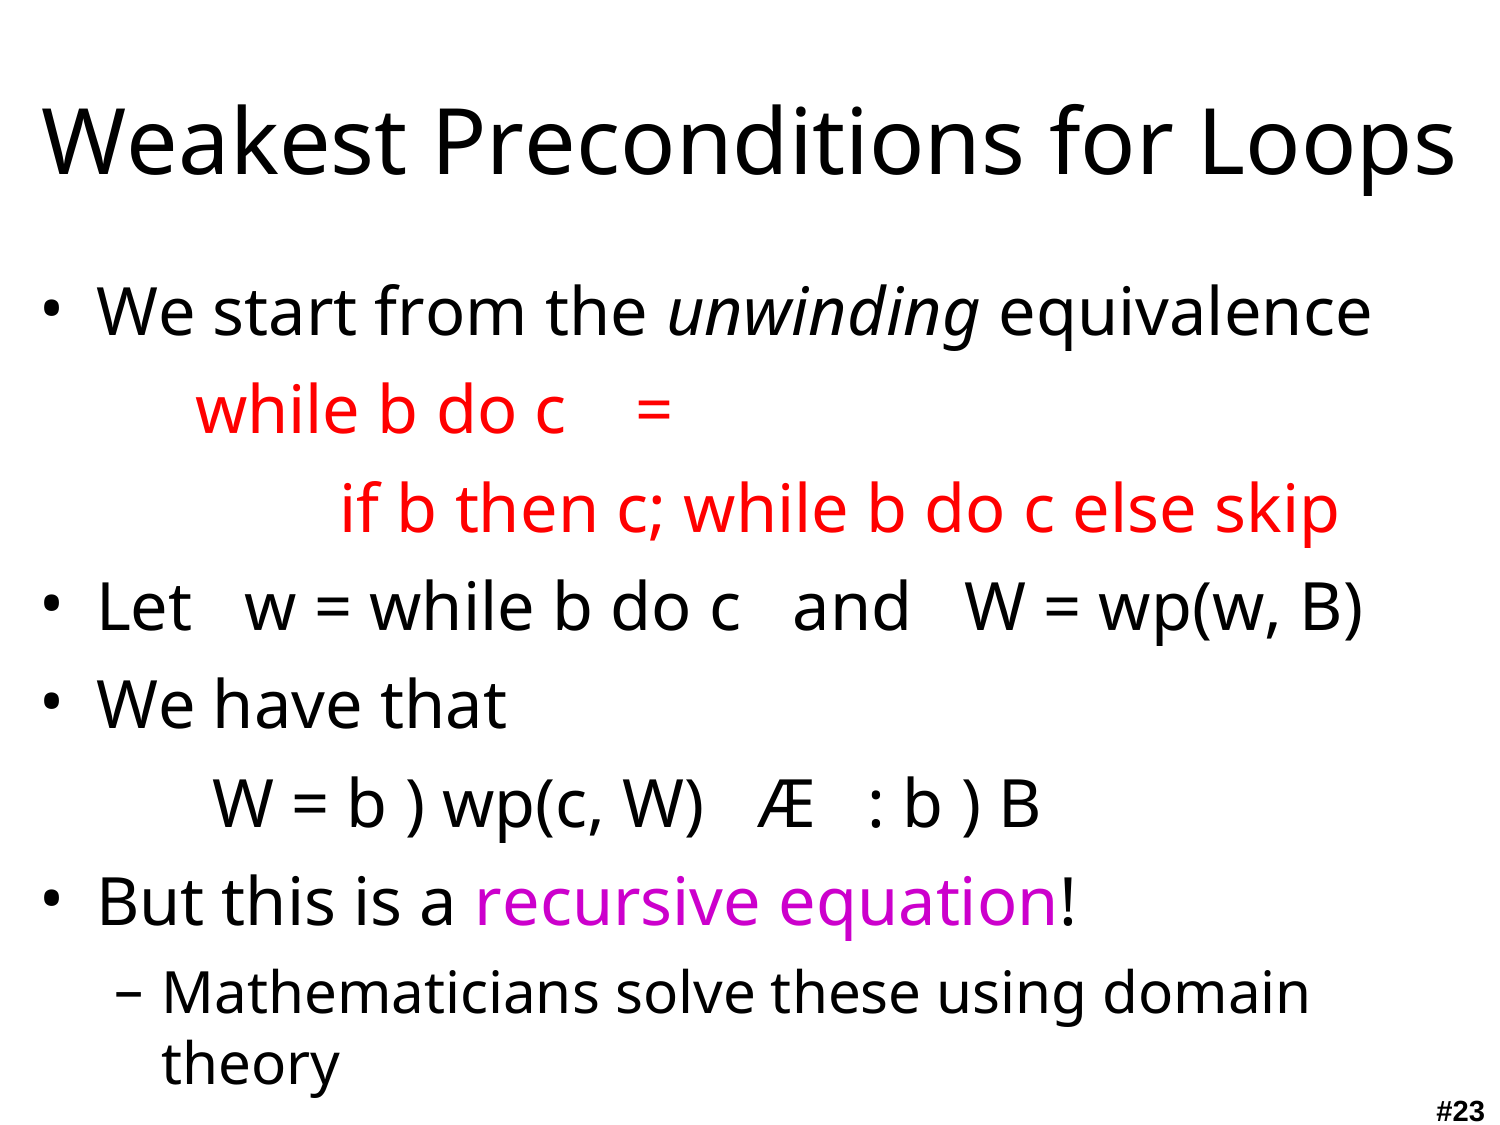

# Weakest Preconditions for Loops
We start from the unwinding equivalence
 while b do c =
			if b then c; while b do c else skip
Let w = while b do c and W = wp(w, B)
We have that
 W = b ) wp(c, W) Æ : b ) B
But this is a recursive equation!
Mathematicians solve these using domain theory
But we need a domain for assertions
This will give us a way to define “weakest”
23